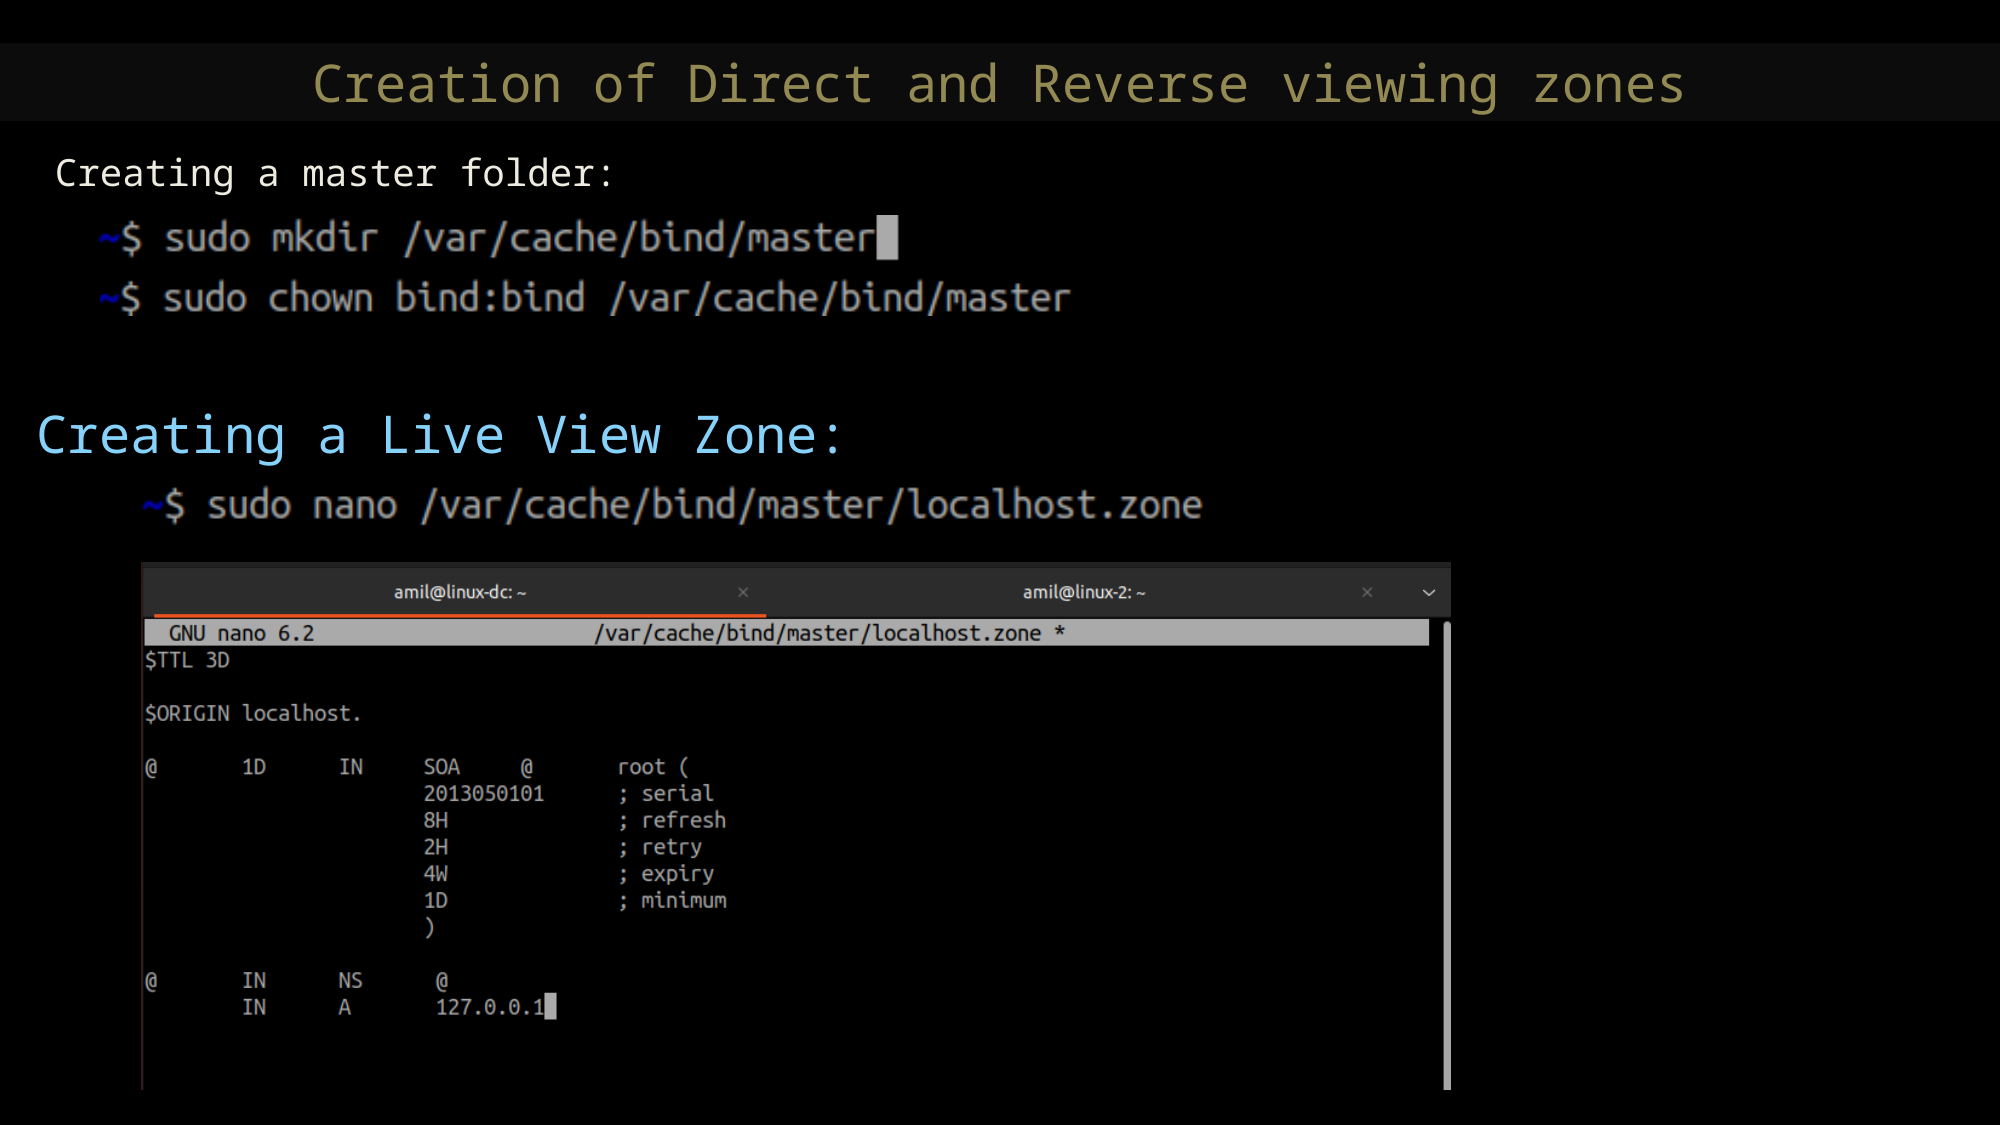

Creation of Direct and Reverse viewing zones
Creating a master folder:
Creating a Live View Zone: